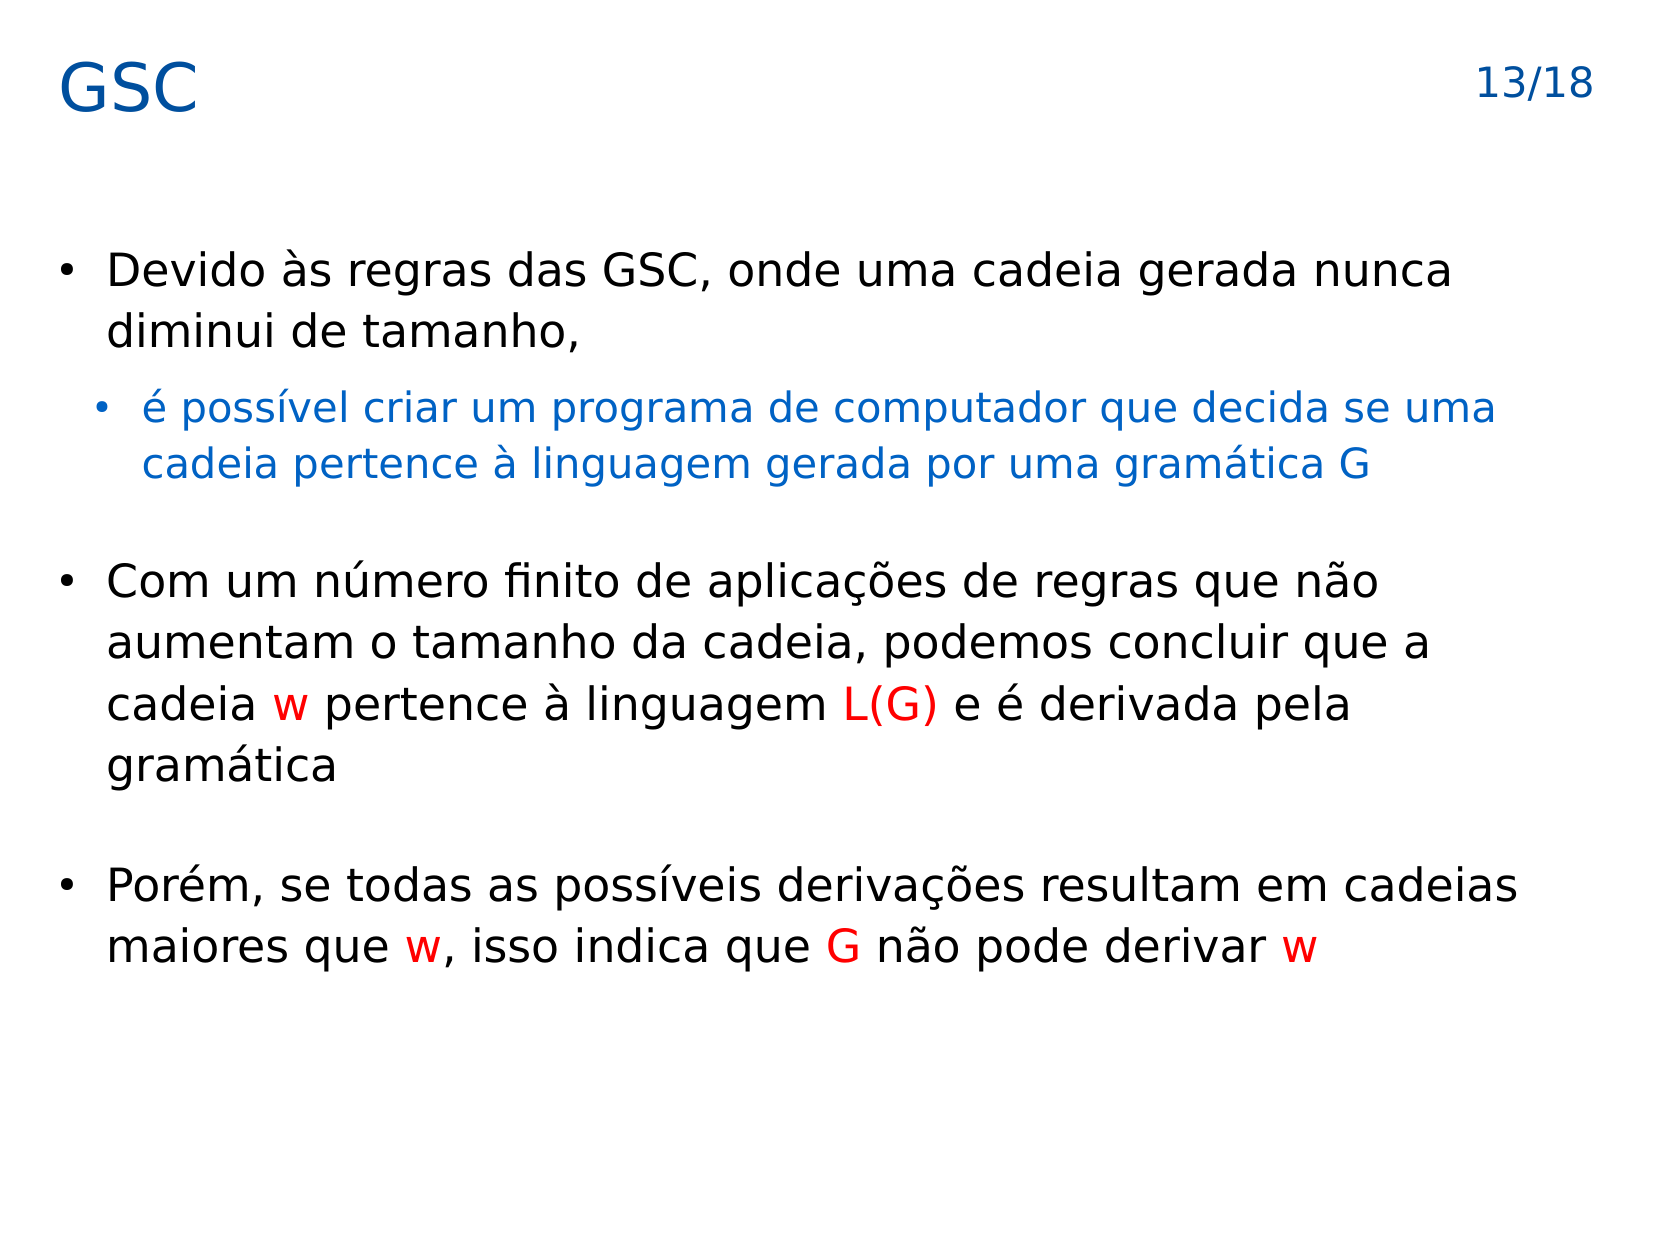

# GSC
13
Devido às regras das GSC, onde uma cadeia gerada nunca diminui de tamanho,
é possível criar um programa de computador que decida se uma cadeia pertence à linguagem gerada por uma gramática G
Com um número finito de aplicações de regras que não aumentam o tamanho da cadeia, podemos concluir que a cadeia w pertence à linguagem L(G) e é derivada pela gramática
Porém, se todas as possíveis derivações resultam em cadeias maiores que w, isso indica que G não pode derivar w